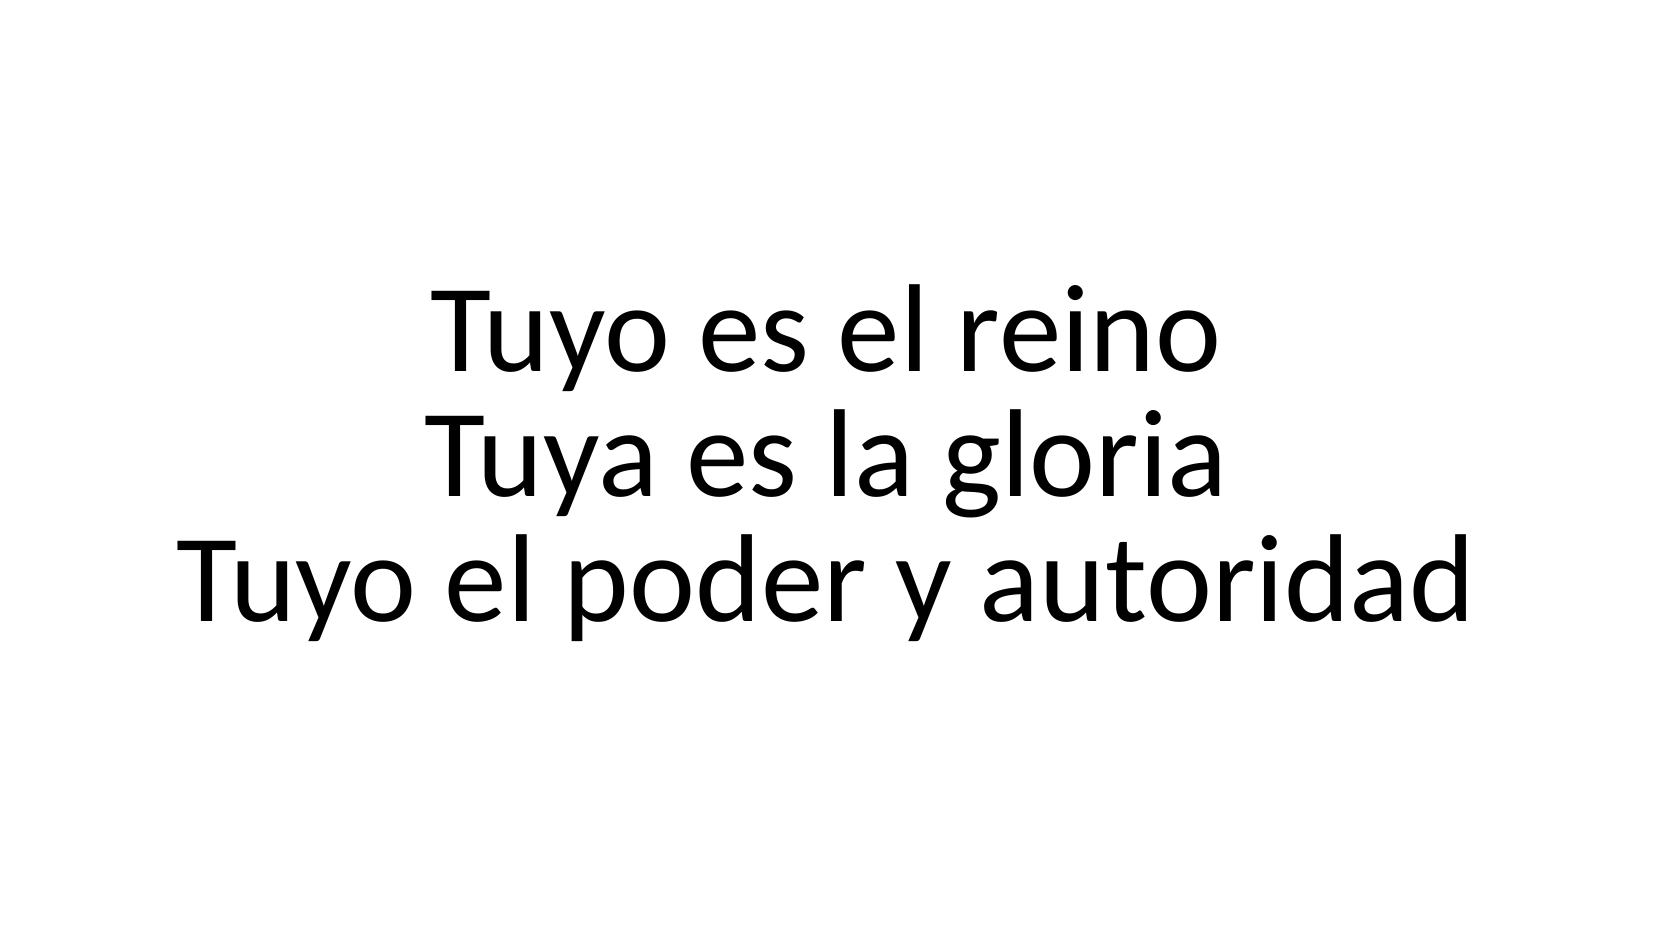

# Tuyo es el reino Tuya es la gloria Tuyo el poder y autoridad